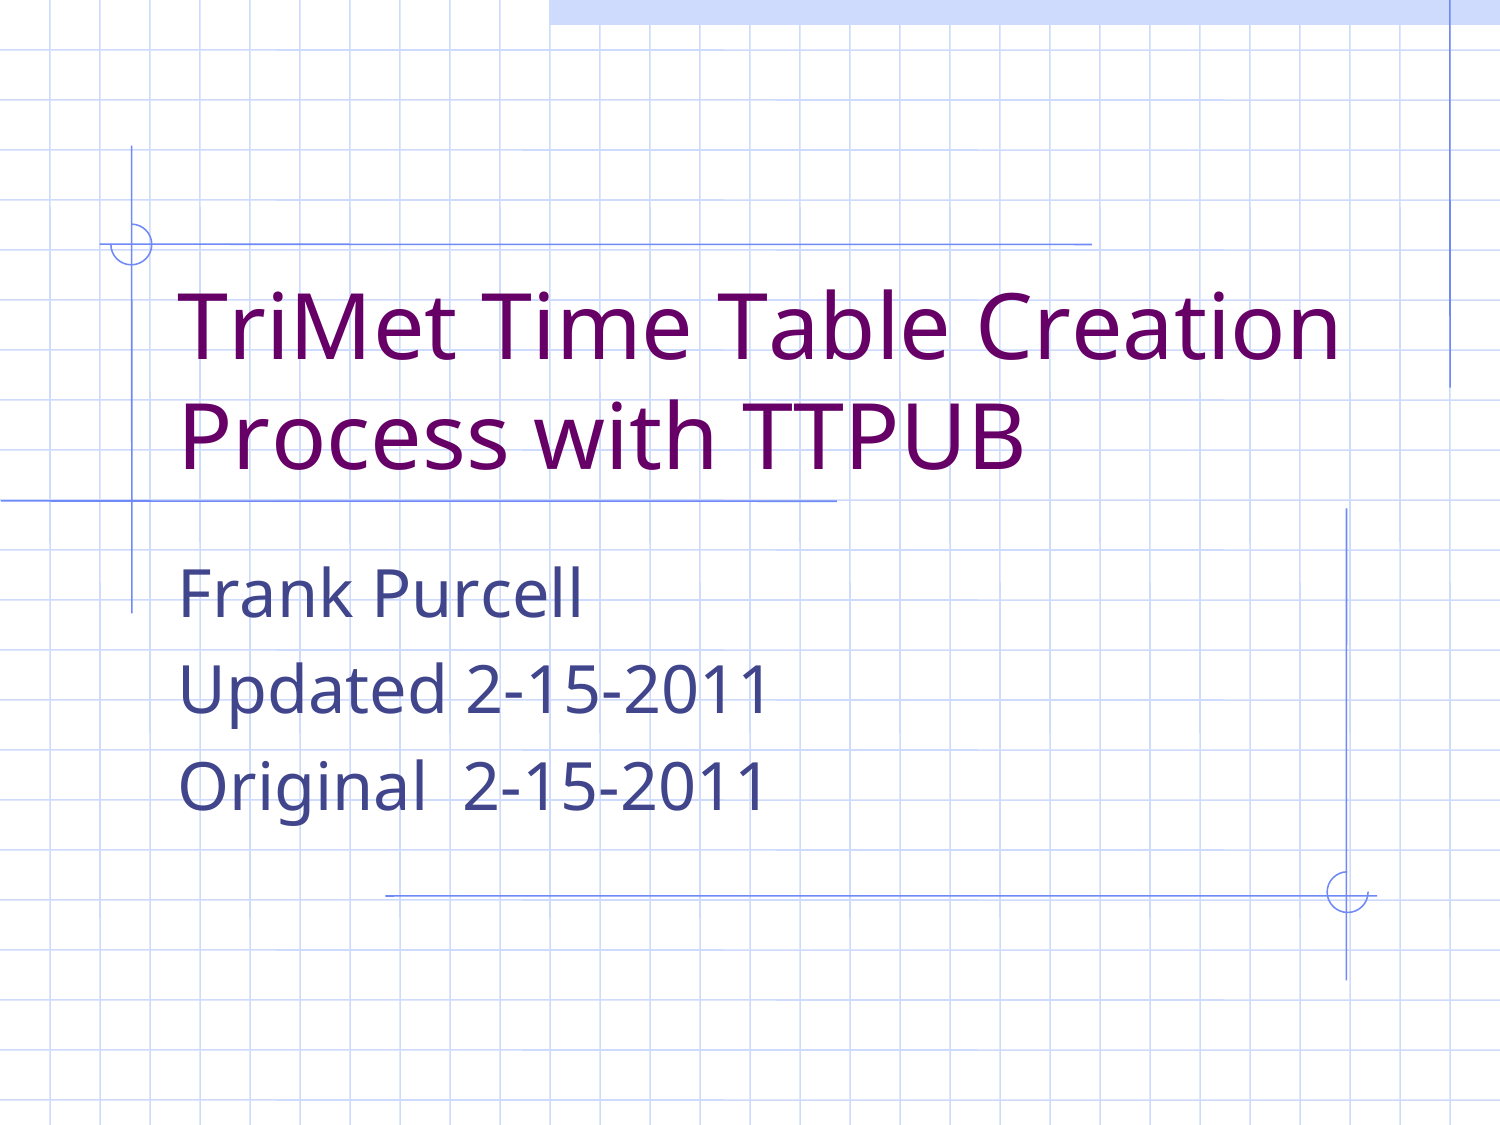

# TriMet Time Table Creation Process with TTPUB
Frank Purcell
Updated 2-15-2011
Original 2-15-2011